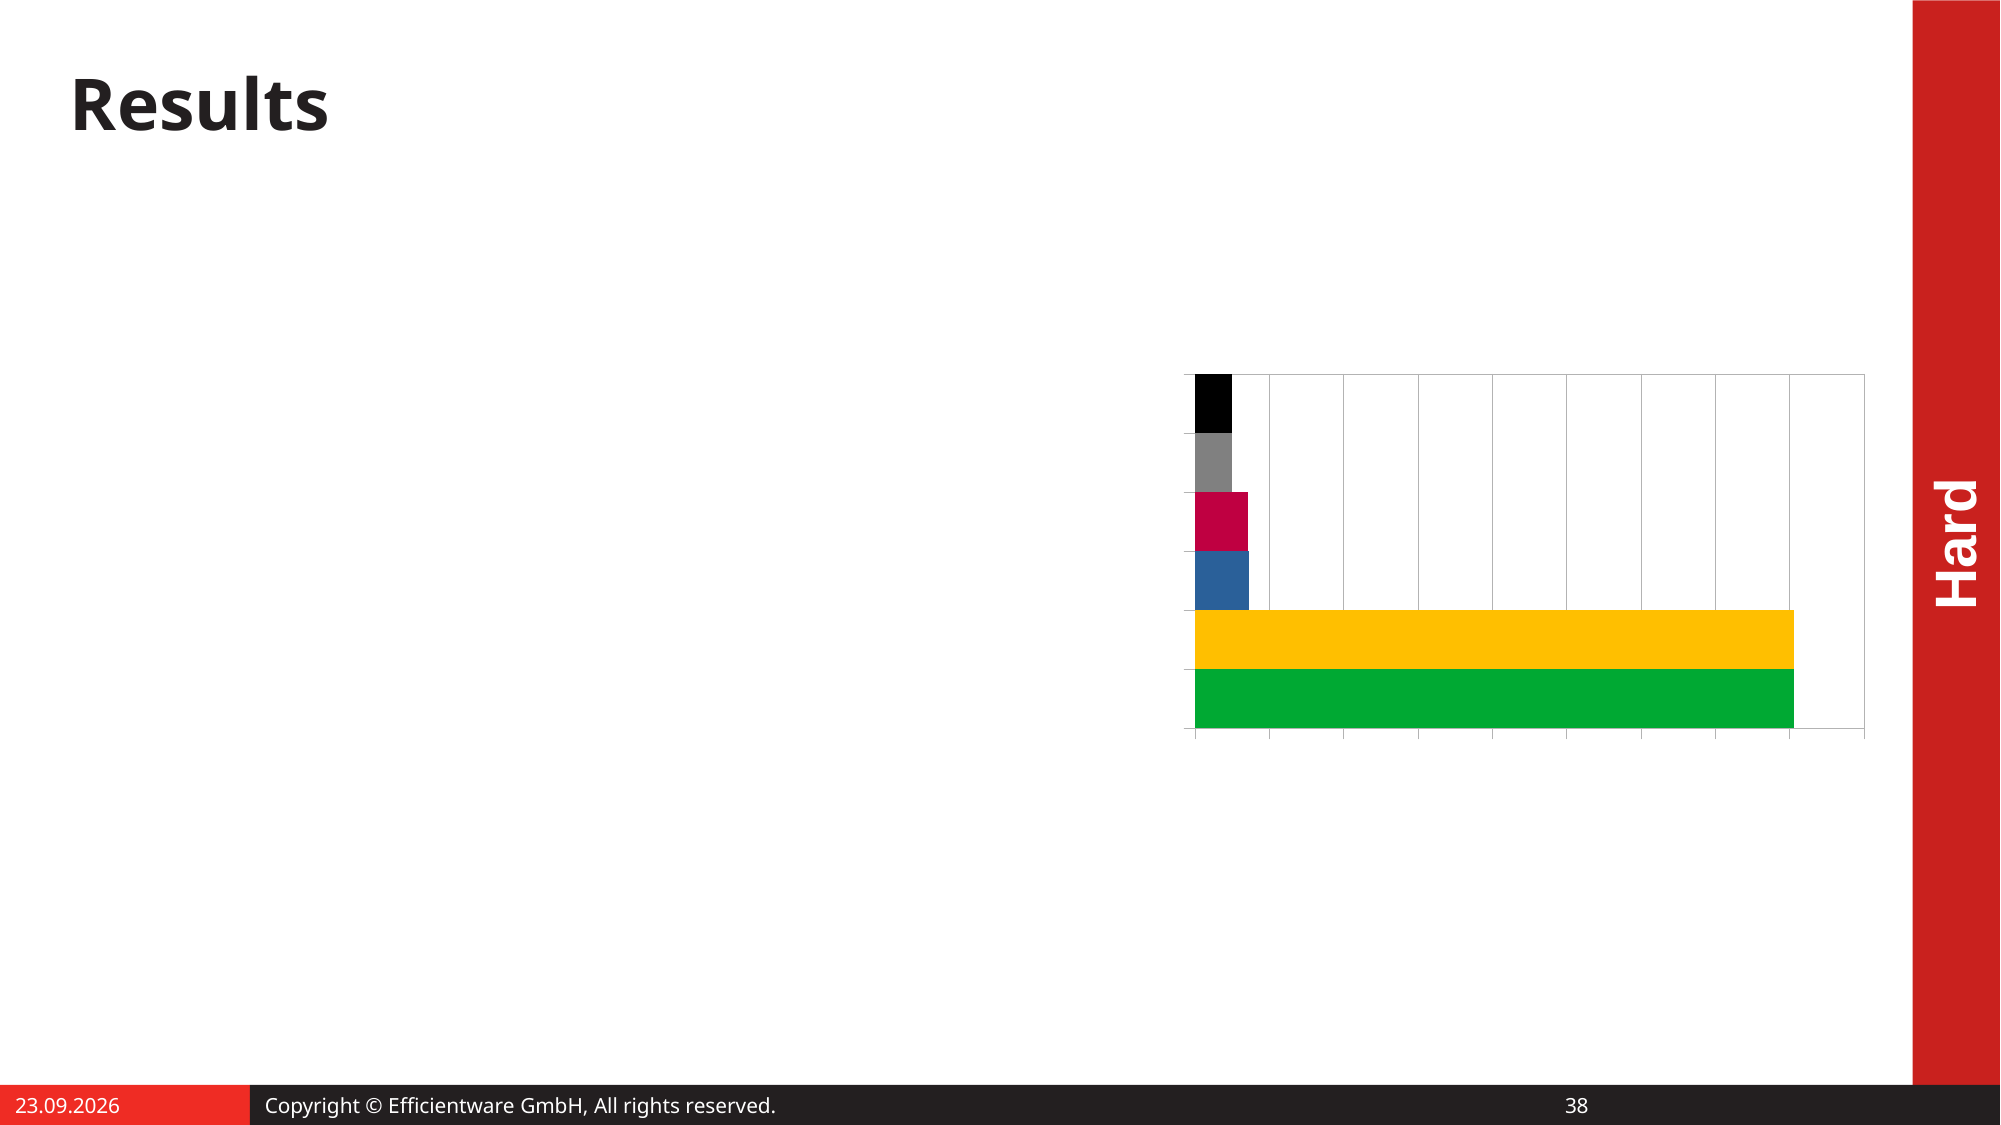

# Results
Hard
Copyright © Efficientware GmbH, All rights reserved.